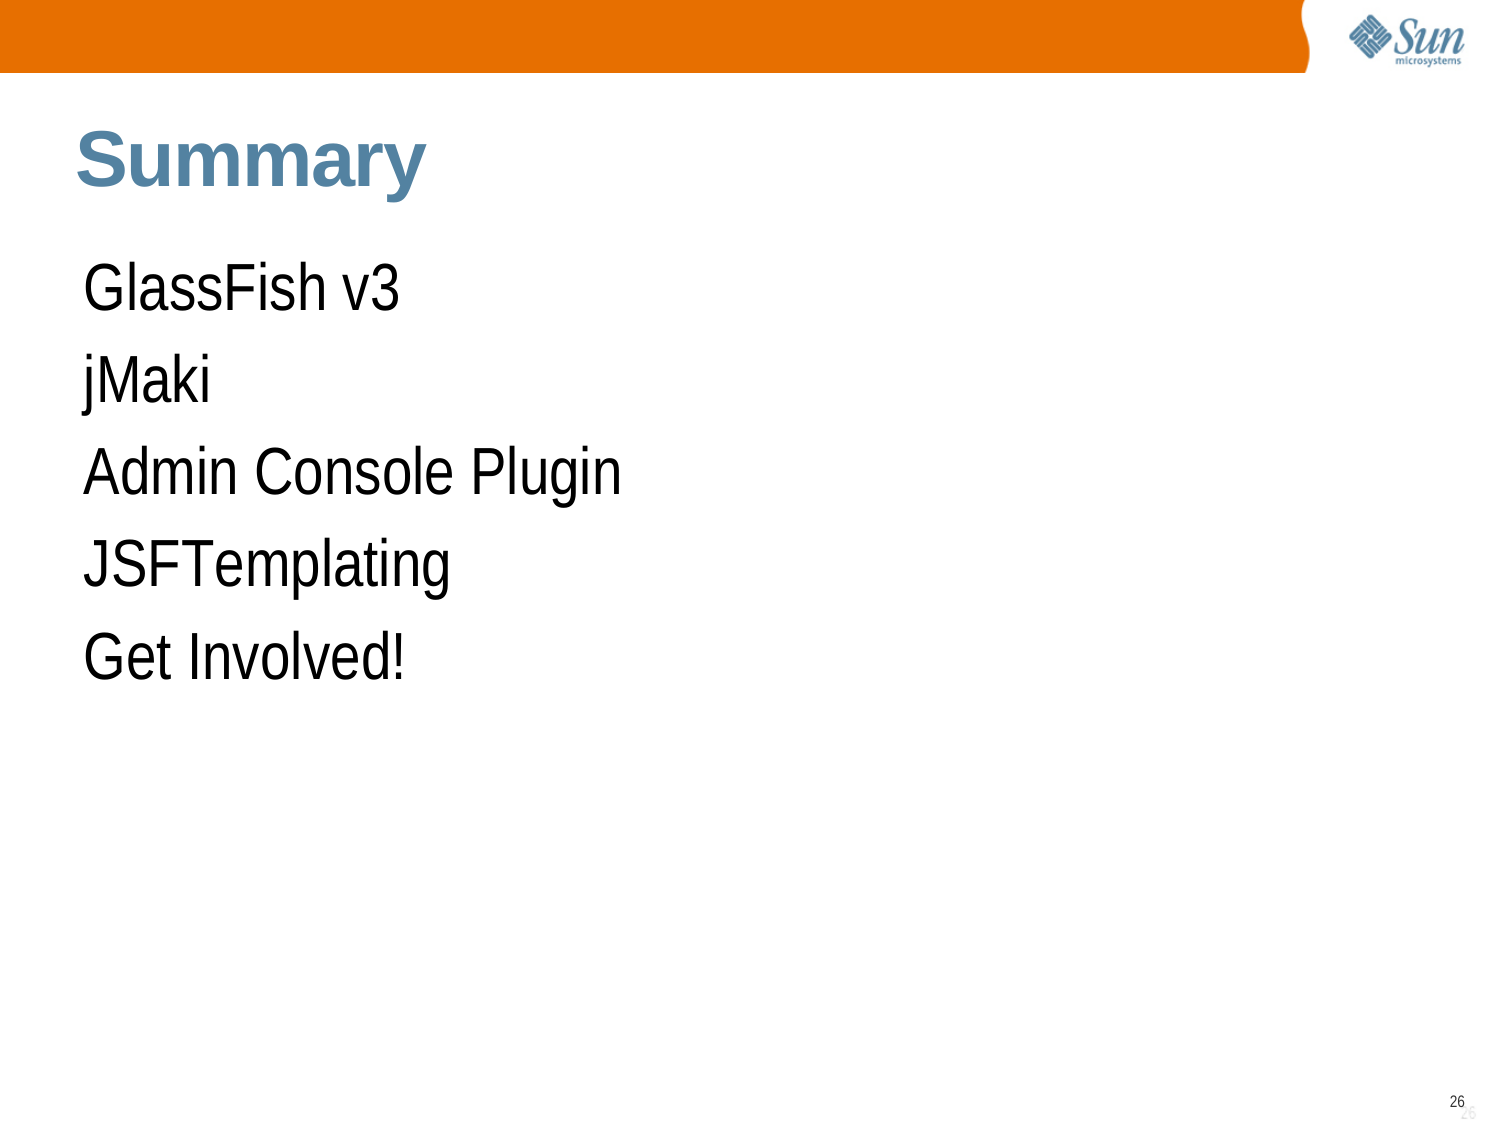

# Summary
GlassFish v3
jMaki
Admin Console Plugin
JSFTemplating
Get Involved!